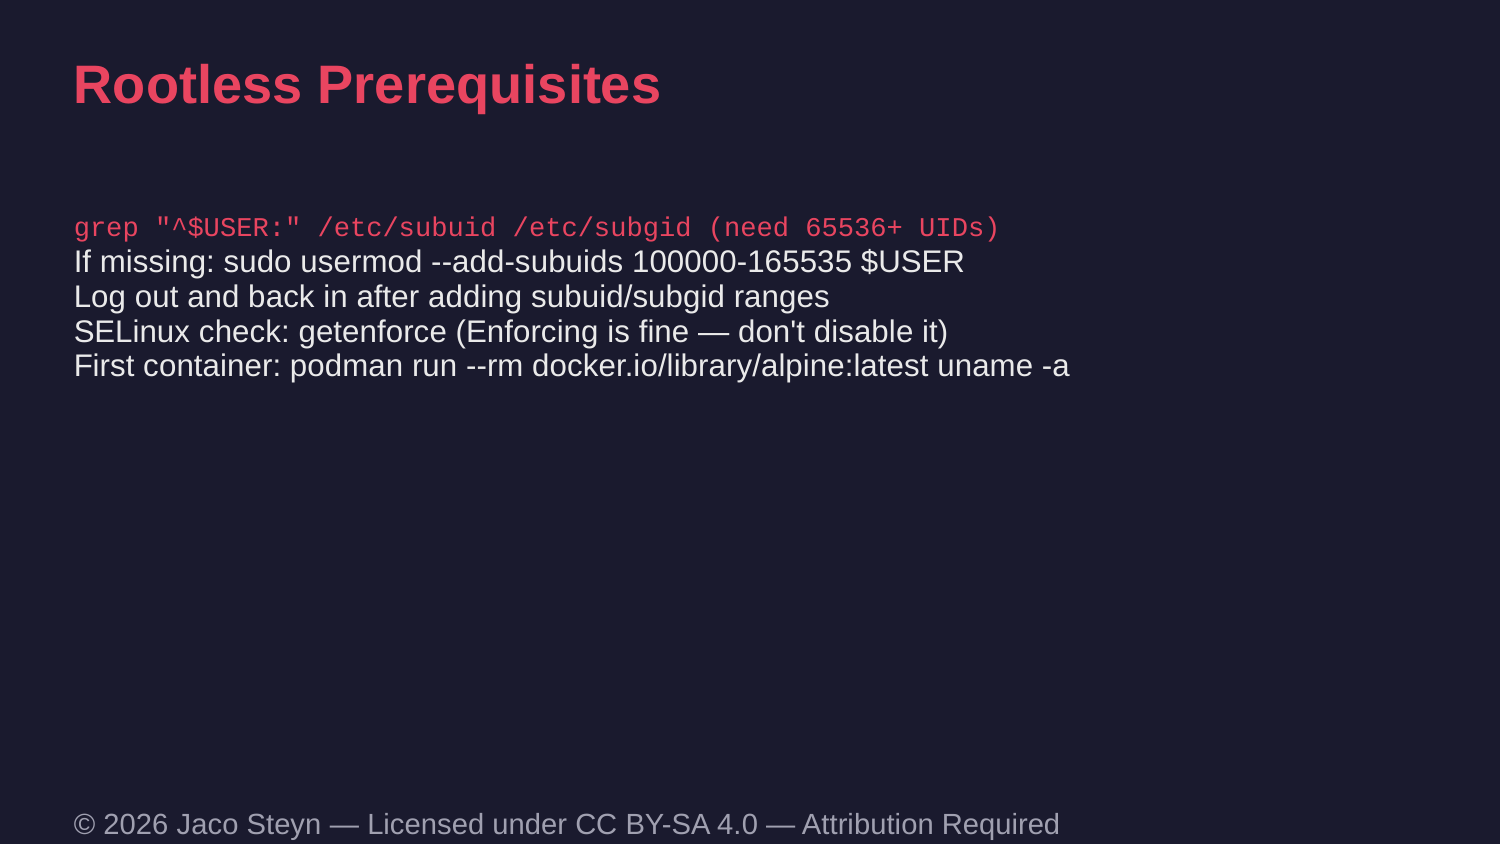

Rootless Prerequisites
grep "^$USER:" /etc/subuid /etc/subgid (need 65536+ UIDs)
If missing: sudo usermod --add-subuids 100000-165535 $USER
Log out and back in after adding subuid/subgid ranges
SELinux check: getenforce (Enforcing is fine — don't disable it)
First container: podman run --rm docker.io/library/alpine:latest uname -a
© 2026 Jaco Steyn — Licensed under CC BY-SA 4.0 — Attribution Required